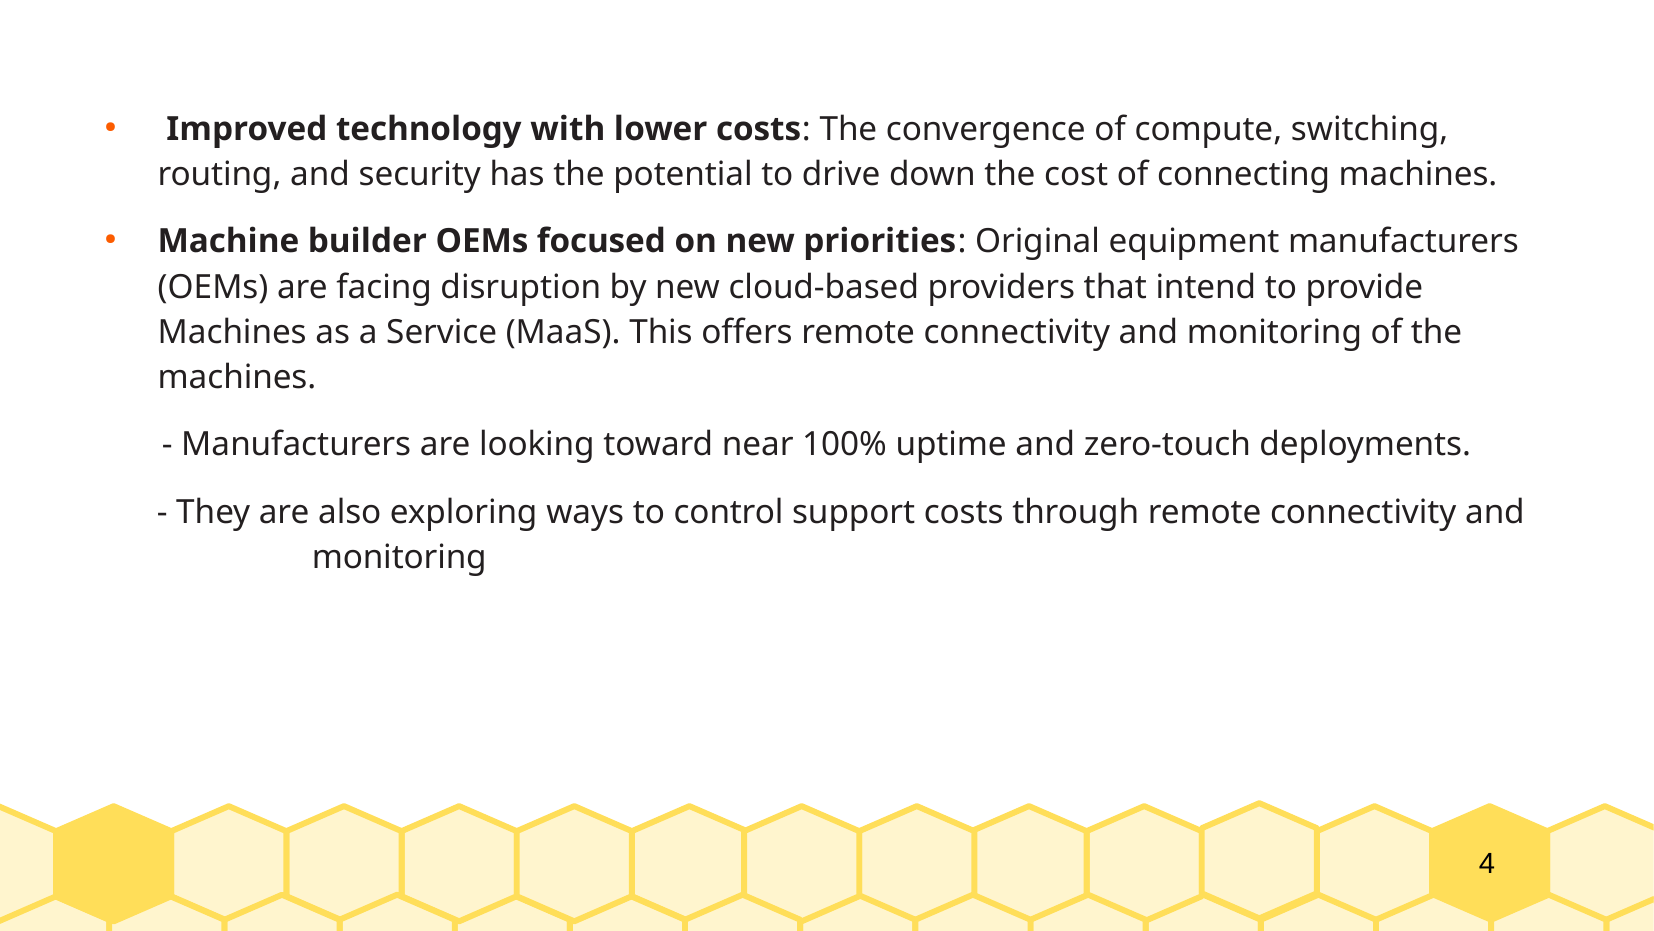

# Improved technology with lower costs: The convergence of compute, switching, routing, and security has the potential to drive down the cost of connecting machines.
Machine builder OEMs focused on new priorities: Original equipment manufacturers (OEMs) are facing disruption by new cloud-based providers that intend to provide Machines as a Service (MaaS). This offers remote connectivity and monitoring of the machines.
 	- Manufacturers are looking toward near 100% uptime and zero-touch deployments.
 - They are also exploring ways to control support costs through remote connectivity and 	 		monitoring